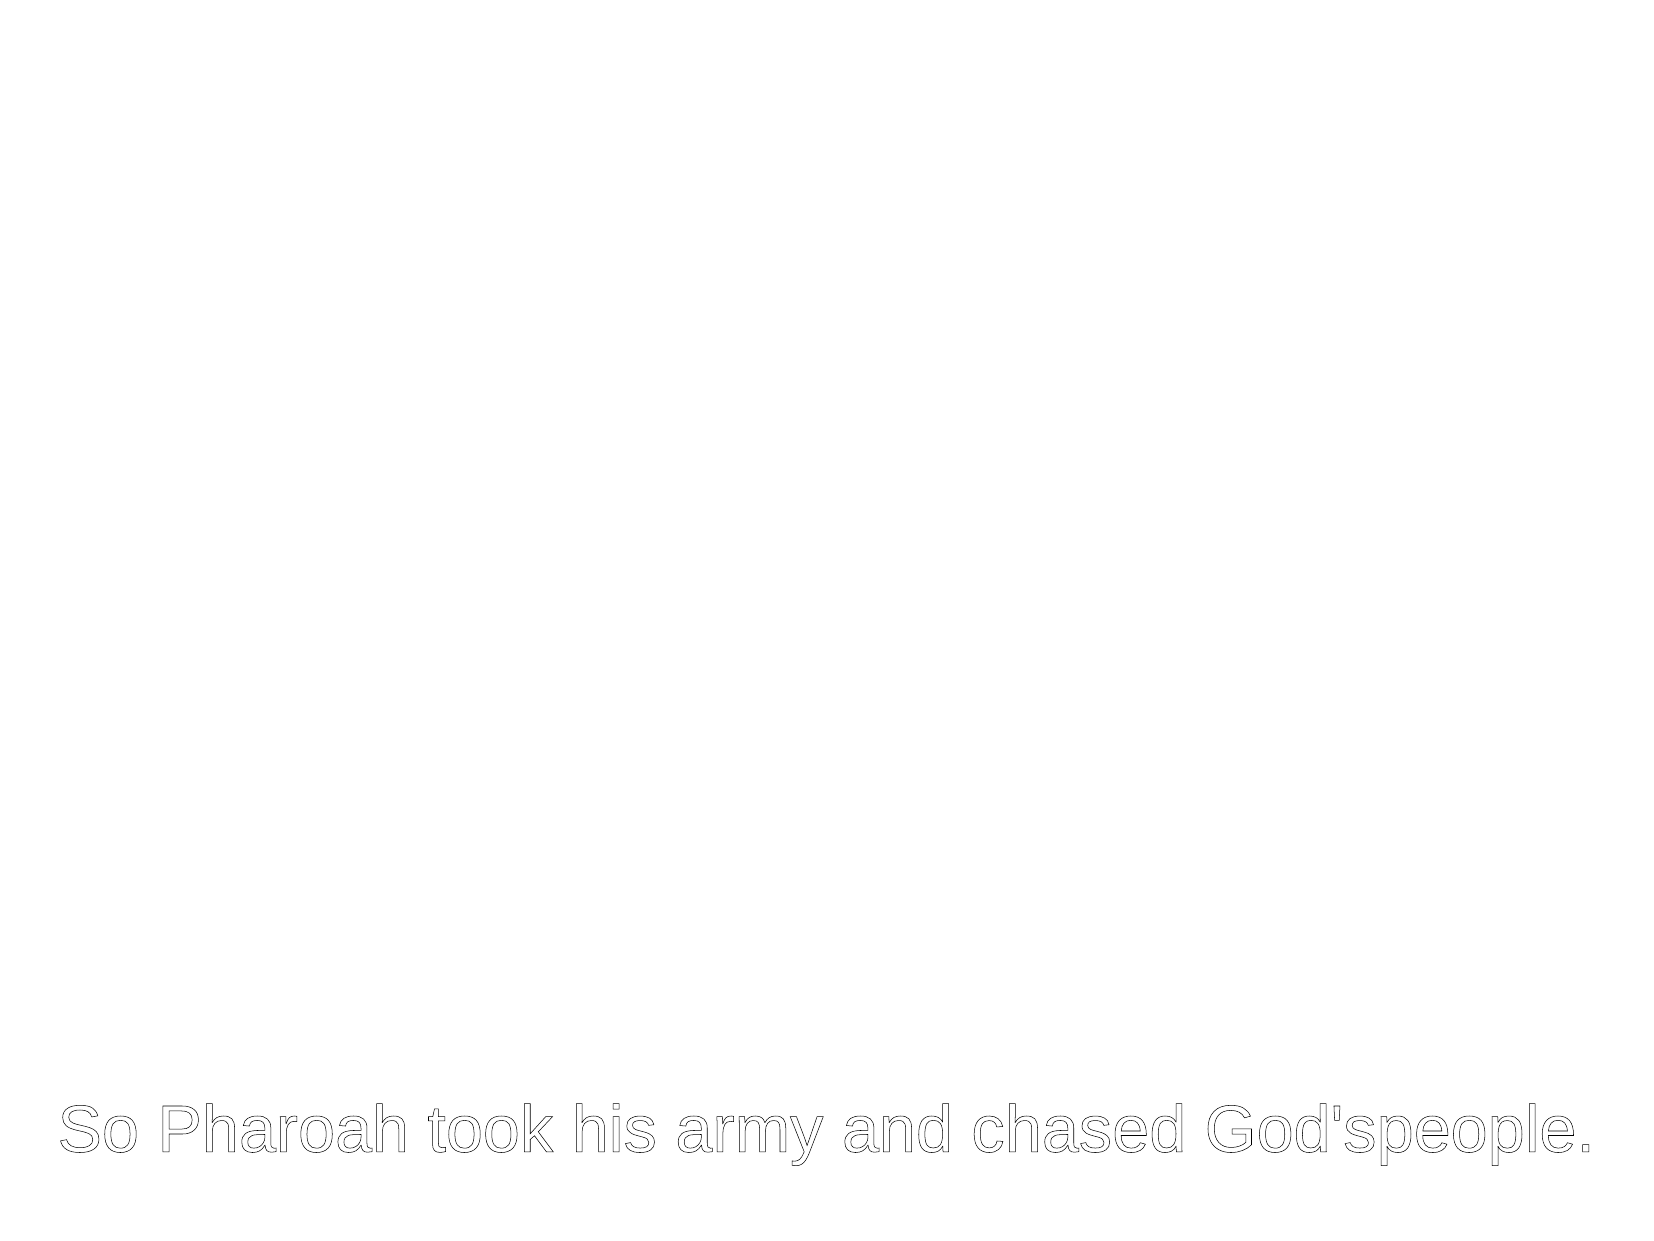

# So Pharoah took his army and chased God'speople.